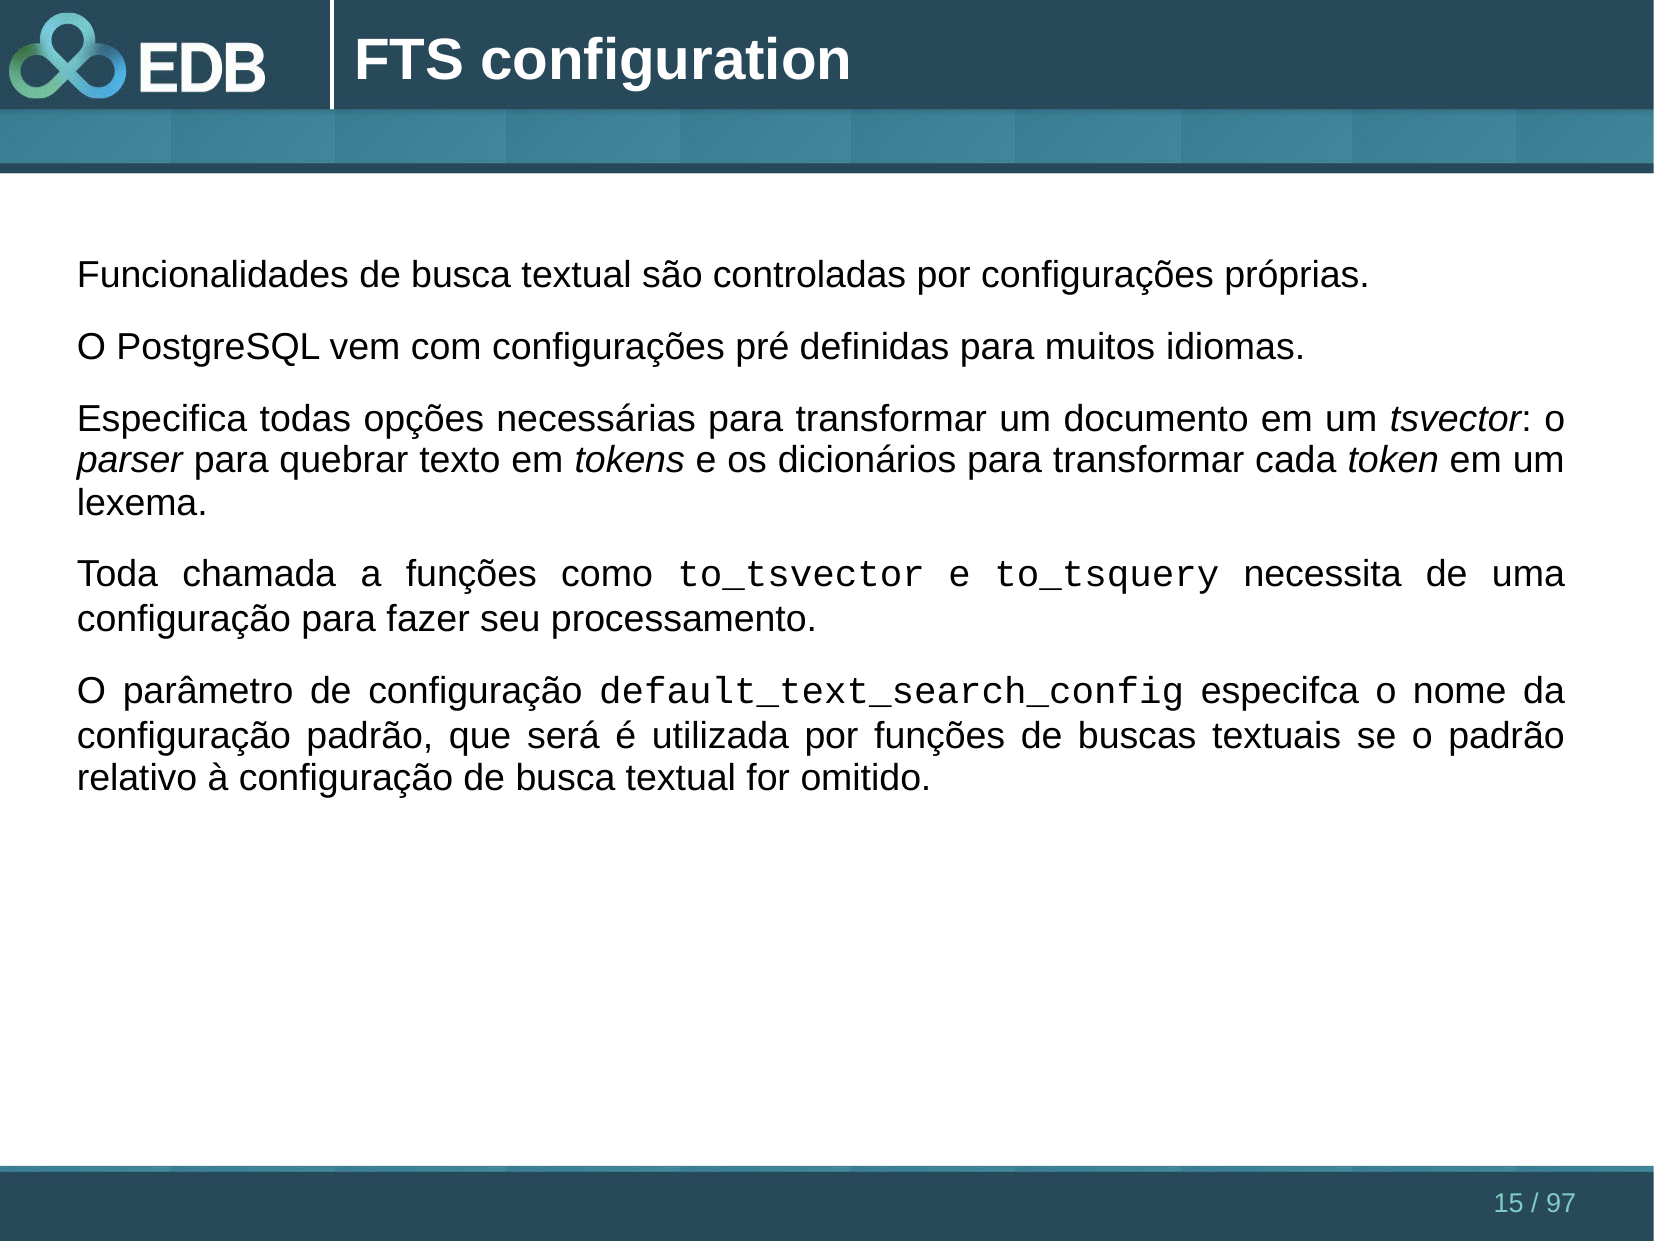

# FTS configuration
Funcionalidades de busca textual são controladas por configurações próprias.
O PostgreSQL vem com configurações pré definidas para muitos idiomas.
Especifica todas opções necessárias para transformar um documento em um tsvector: o parser para quebrar texto em tokens e os dicionários para transformar cada token em um lexema.
Toda chamada a funções como to_tsvector e to_tsquery necessita de uma configuração para fazer seu processamento.
O parâmetro de configuração default_text_search_config especifca o nome da configuração padrão, que será é utilizada por funções de buscas textuais se o padrão relativo à configuração de busca textual for omitido.